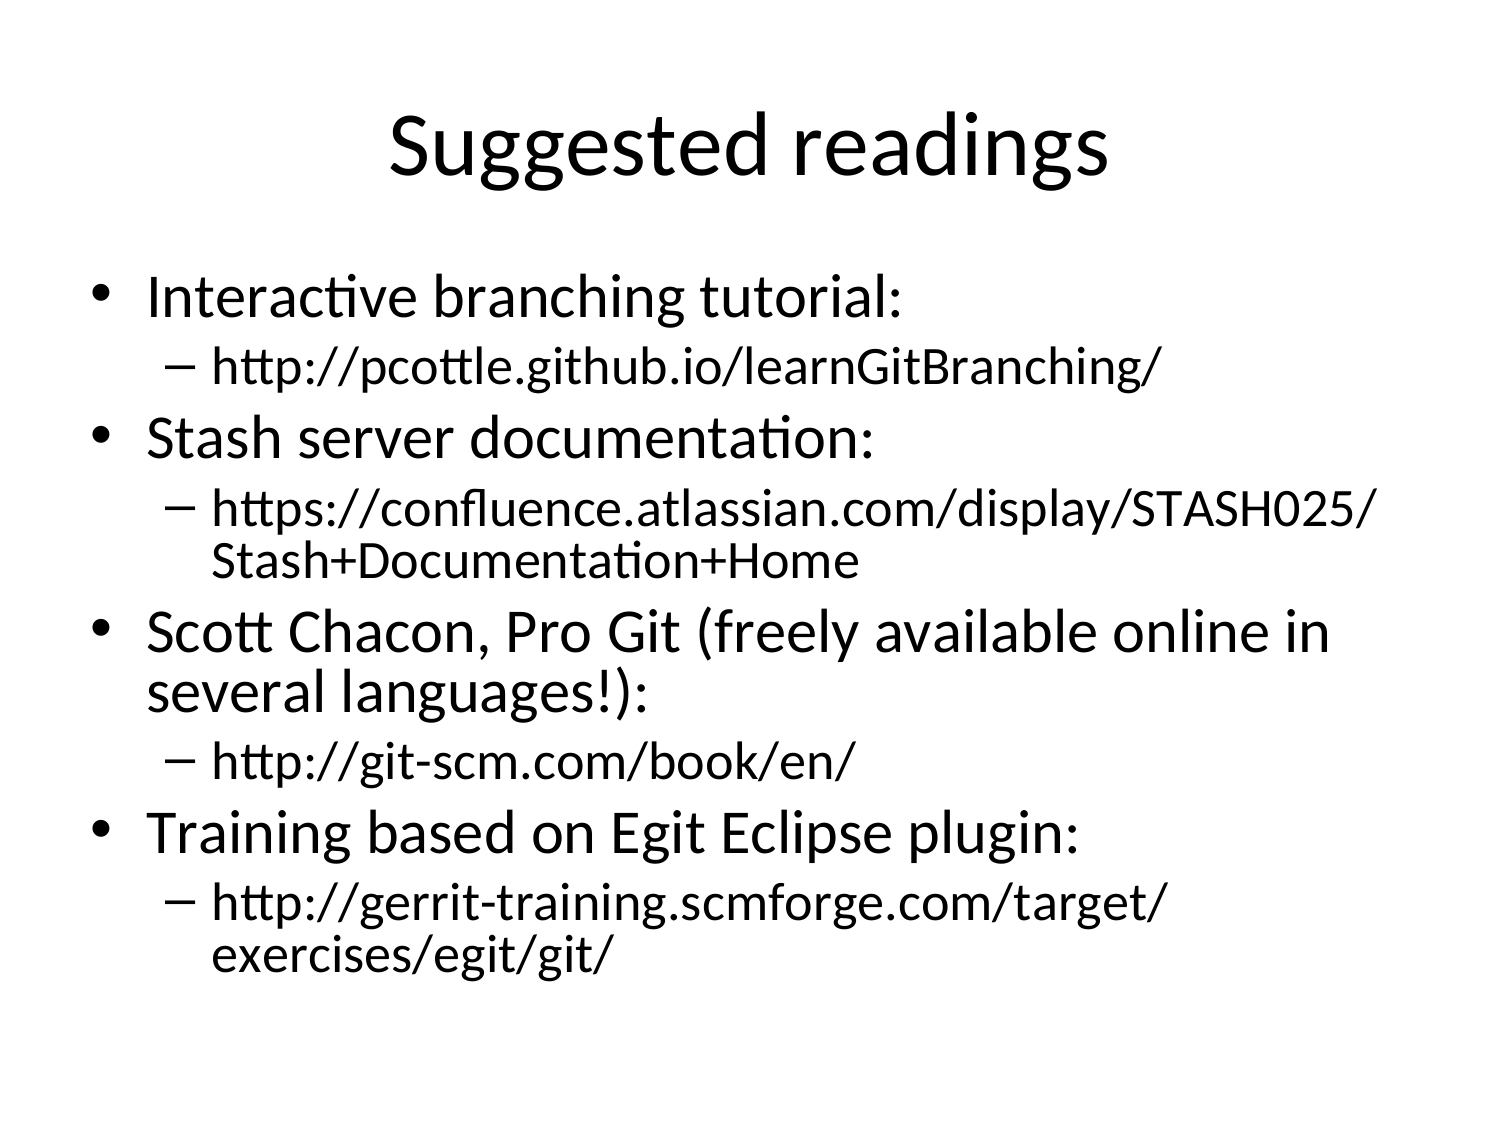

# Suggested readings
Interactive branching tutorial:
http://pcottle.github.io/learnGitBranching/
Stash server documentation:
https://confluence.atlassian.com/display/STASH025/Stash+Documentation+Home
Scott Chacon, Pro Git (freely available online in several languages!):
http://git-scm.com/book/en/
Training based on Egit Eclipse plugin:
http://gerrit-training.scmforge.com/target/exercises/egit/git/